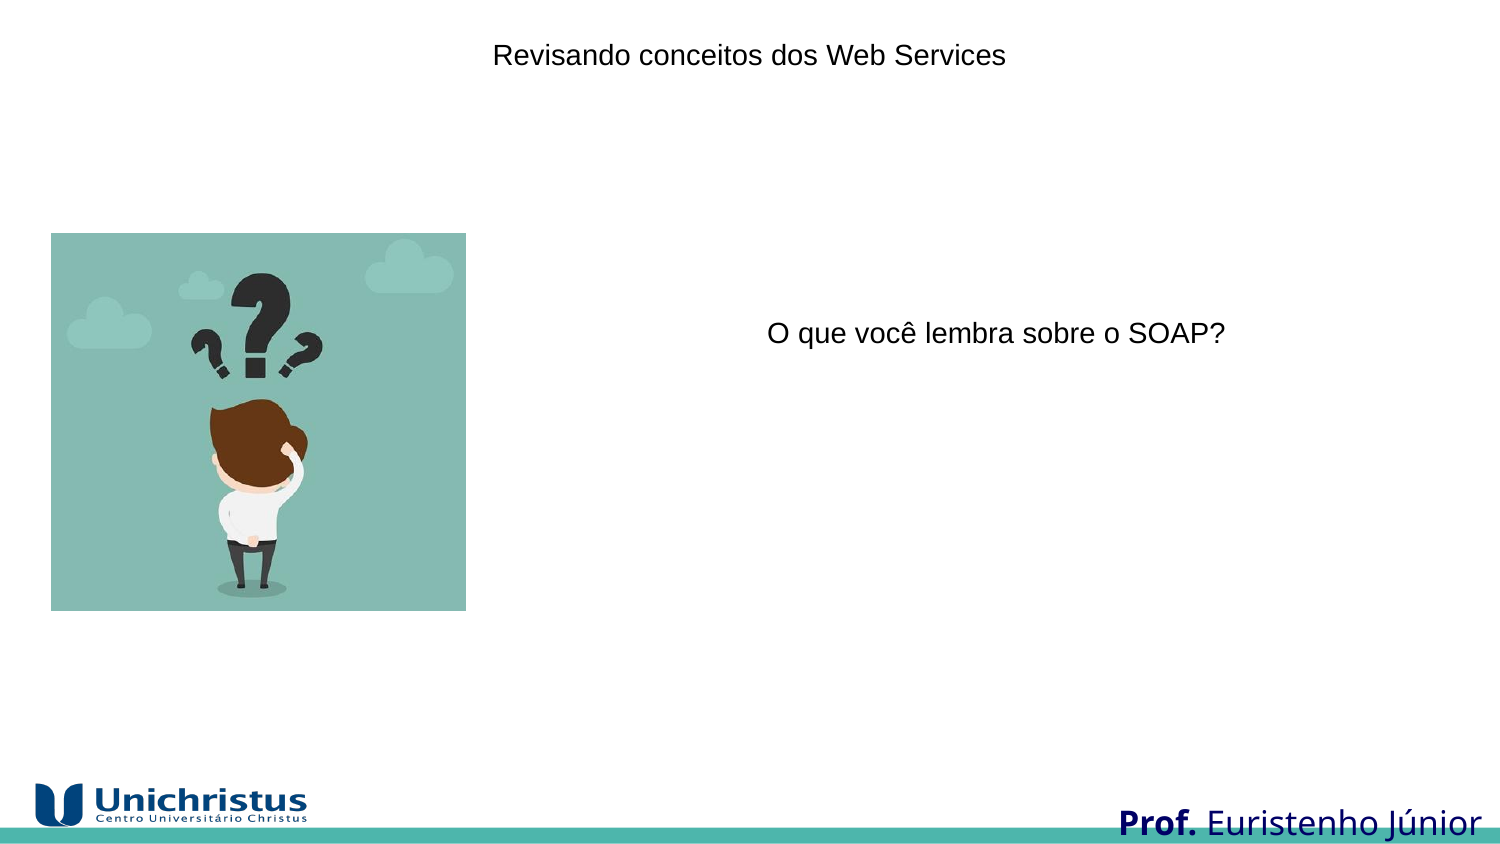

# Revisando conceitos dos Web Services
O que você lembra sobre o SOAP?
Prof. Euristenho Júnior